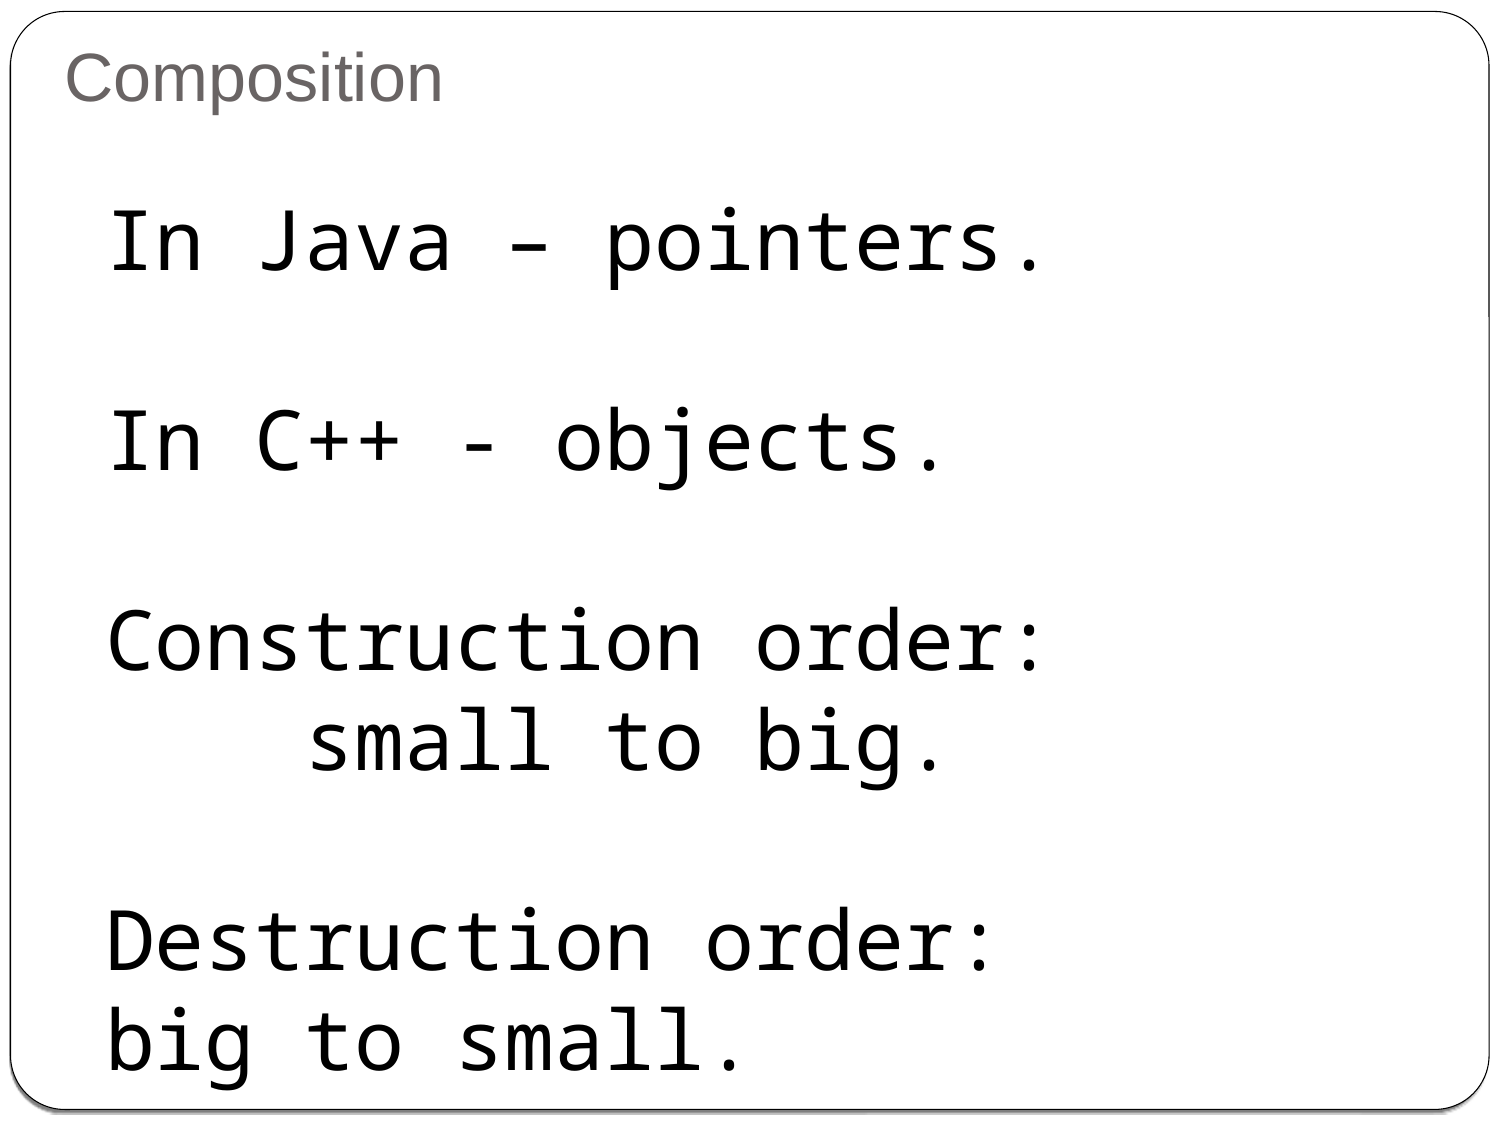

# Composition
In Java – pointers.
In C++ - objects.
Construction order: small to big.
Destruction order:
big to small.